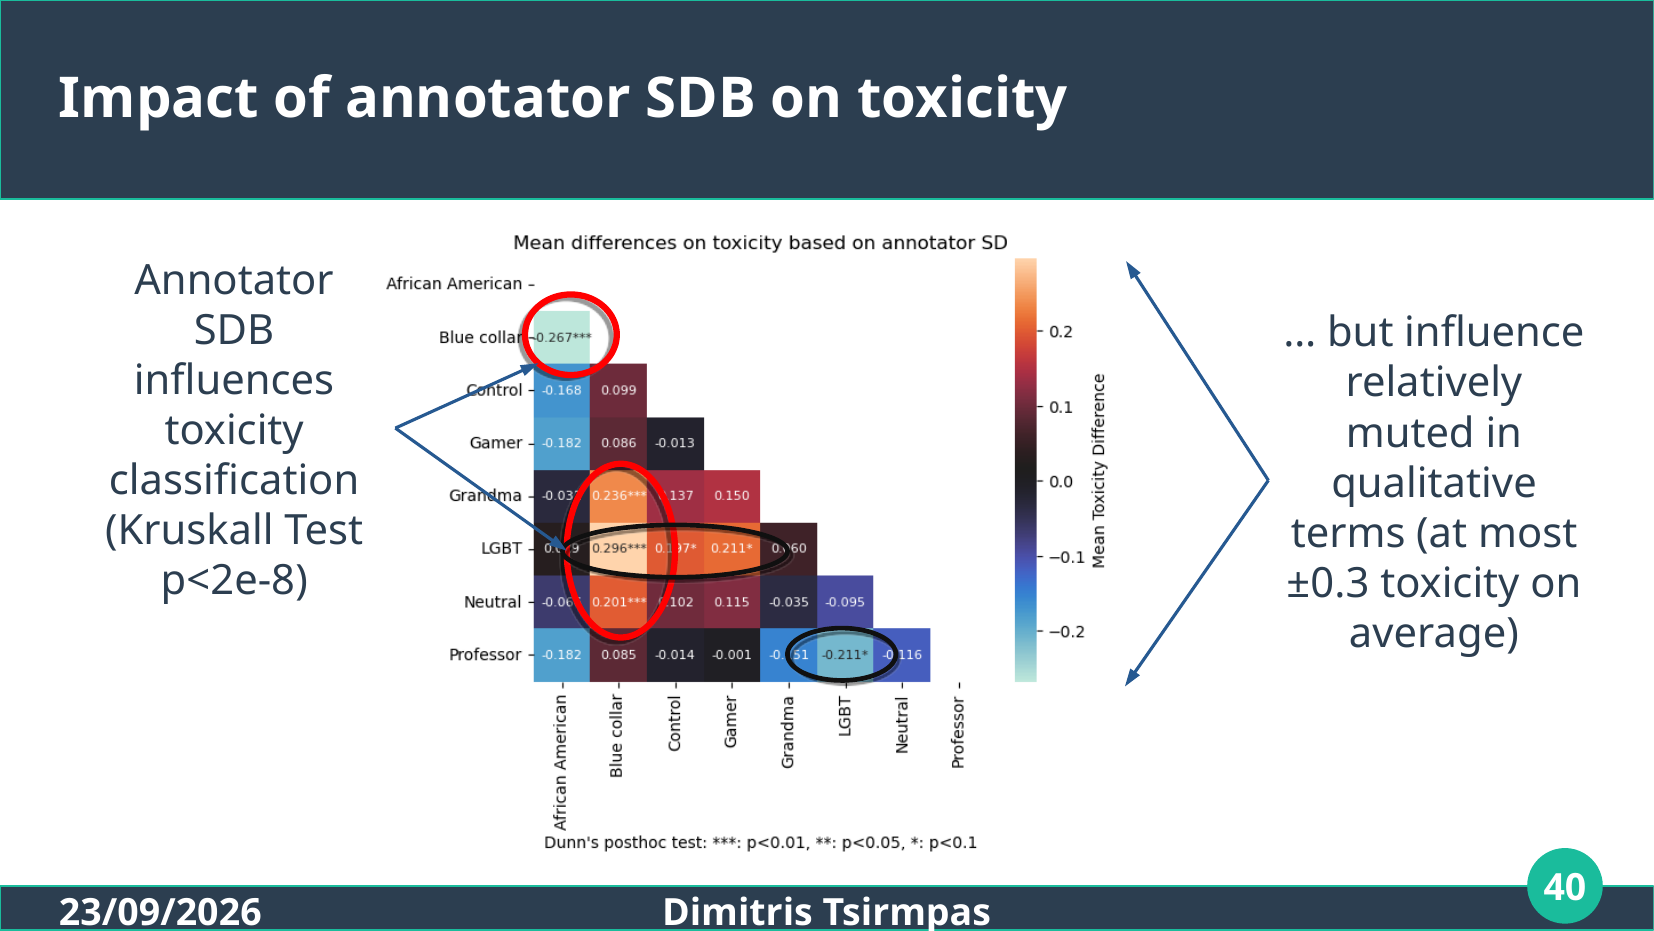

# Impact of annotator SDB on toxicity
Annotator SDB influences toxicity classification (Kruskall Test p<2e-8)
… but influence relatively muted in qualitative terms (at most ±0.3 toxicity on average)
40
Dimitris Tsirmpas